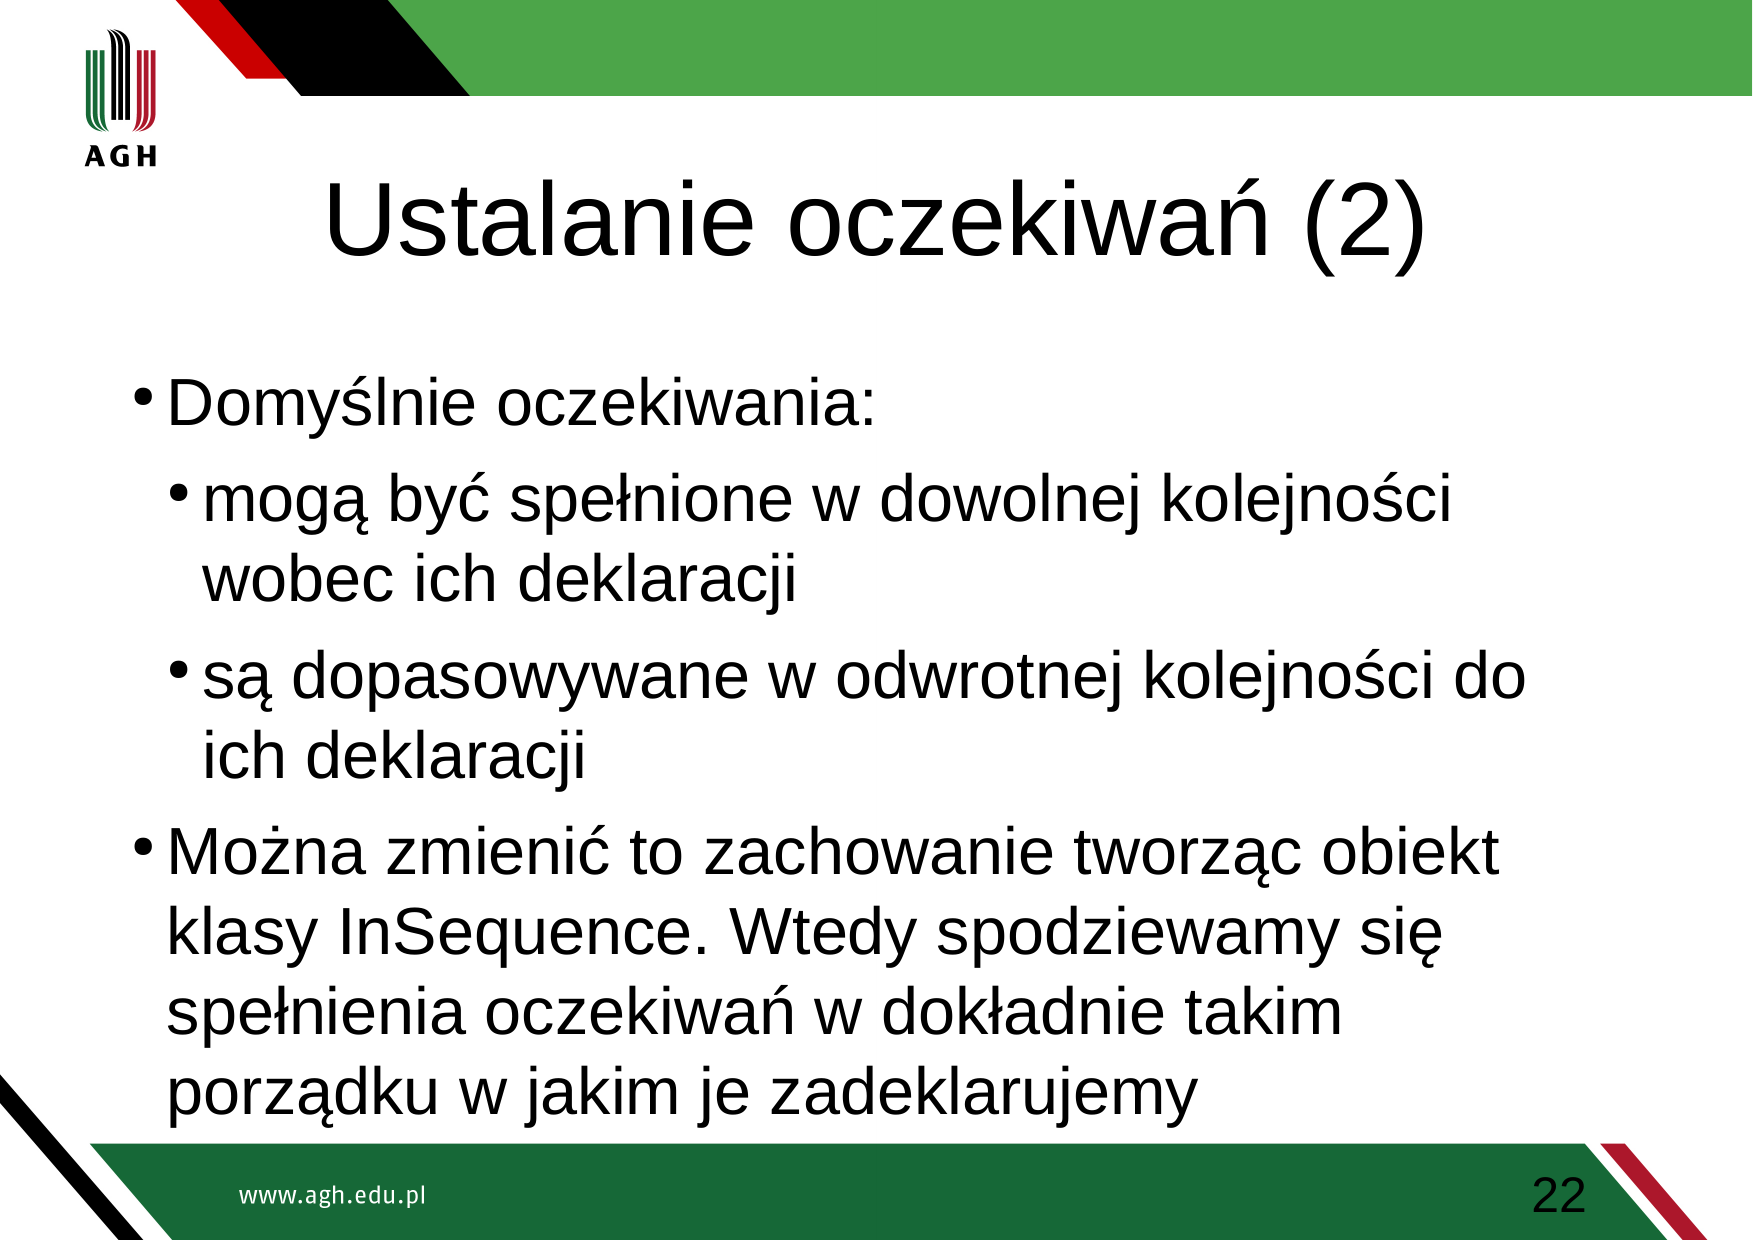

# Ustalanie oczekiwań (2)
Domyślnie oczekiwania:
mogą być spełnione w dowolnej kolejności wobec ich deklaracji
są dopasowywane w odwrotnej kolejności do ich deklaracji
Można zmienić to zachowanie tworząc obiekt klasy InSequence. Wtedy spodziewamy się spełnienia oczekiwań w dokładnie takim porządku w jakim je zadeklarujemy